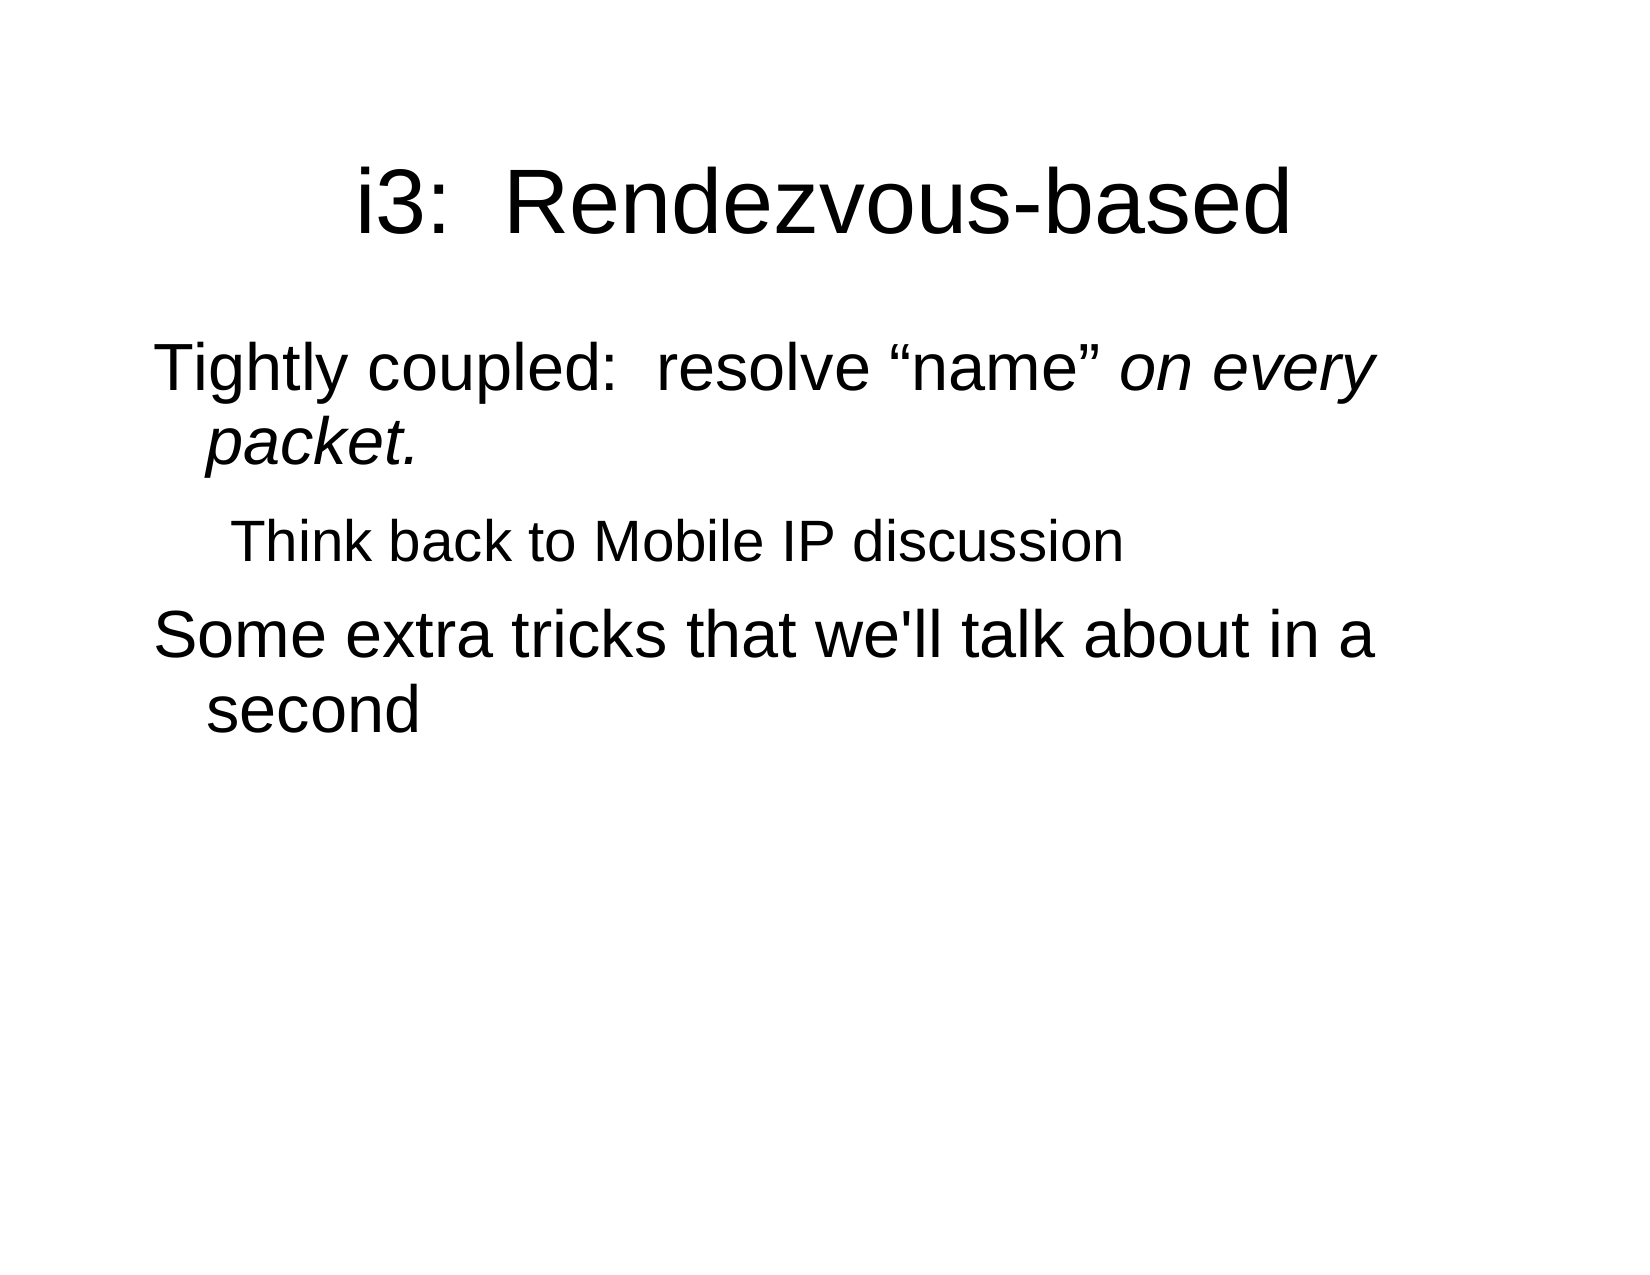

# i3: Rendezvous-based
Tightly coupled: resolve “name” on every packet.
Think back to Mobile IP discussion
Some extra tricks that we'll talk about in a second